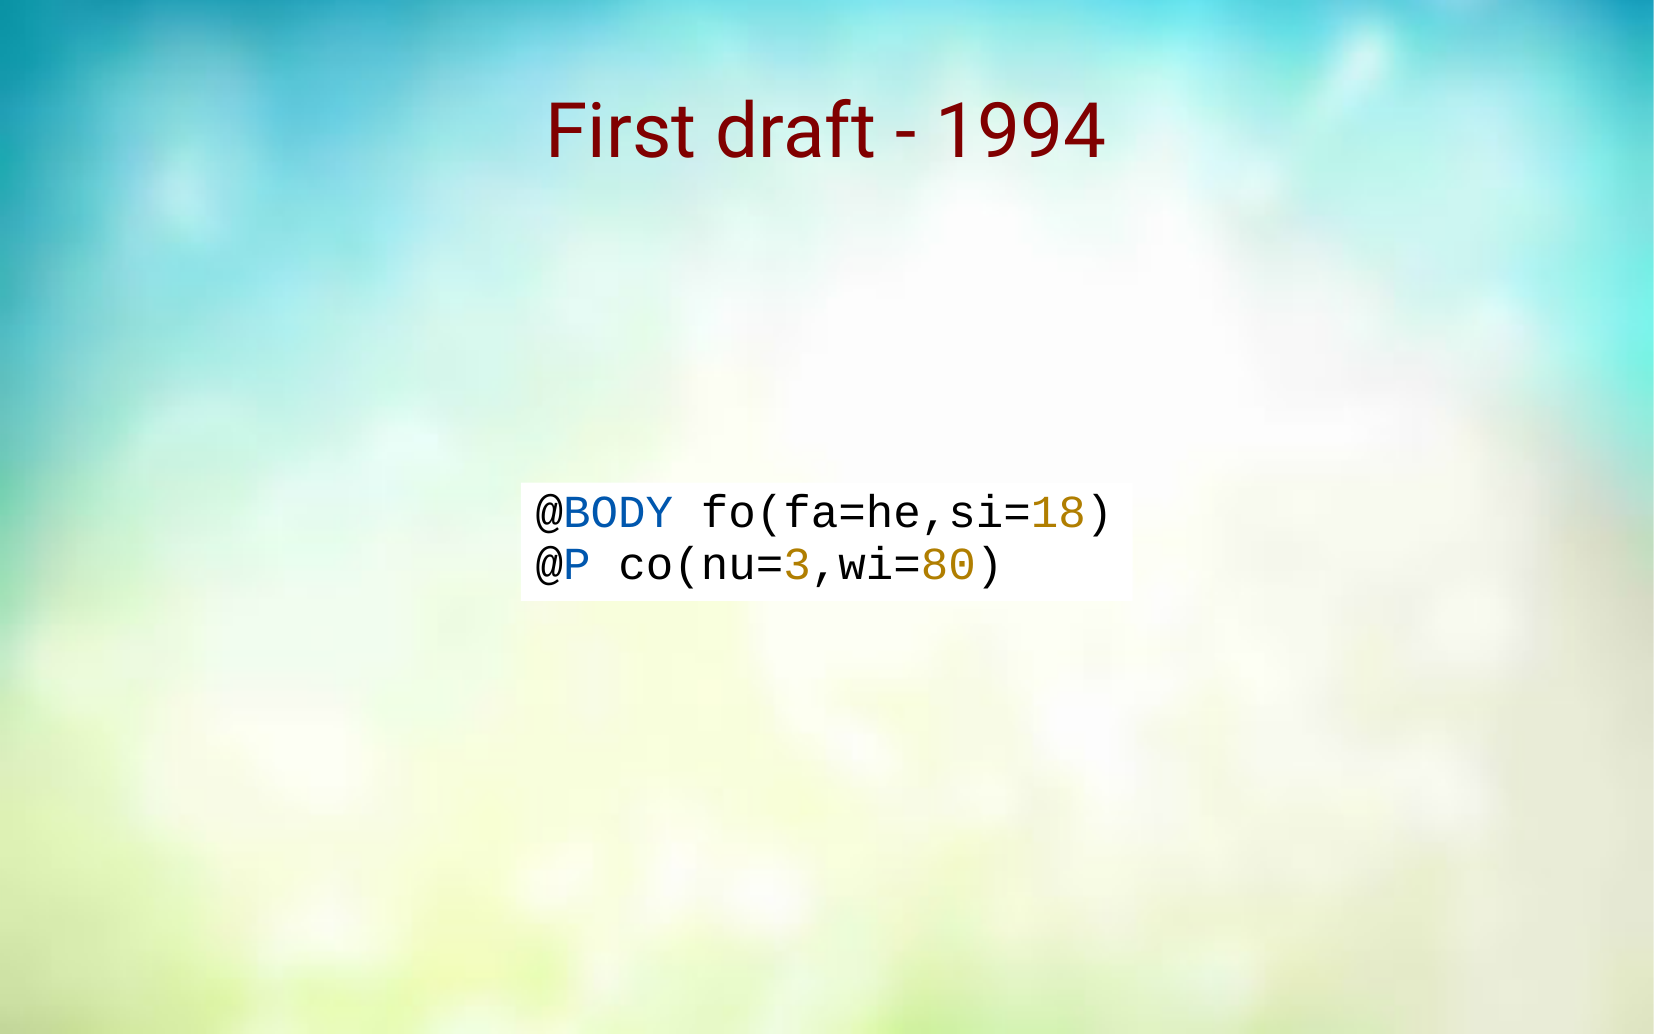

# First draft - 1994
@BODY fo(fa=he,si=18)
@P co(nu=3,wi=80)